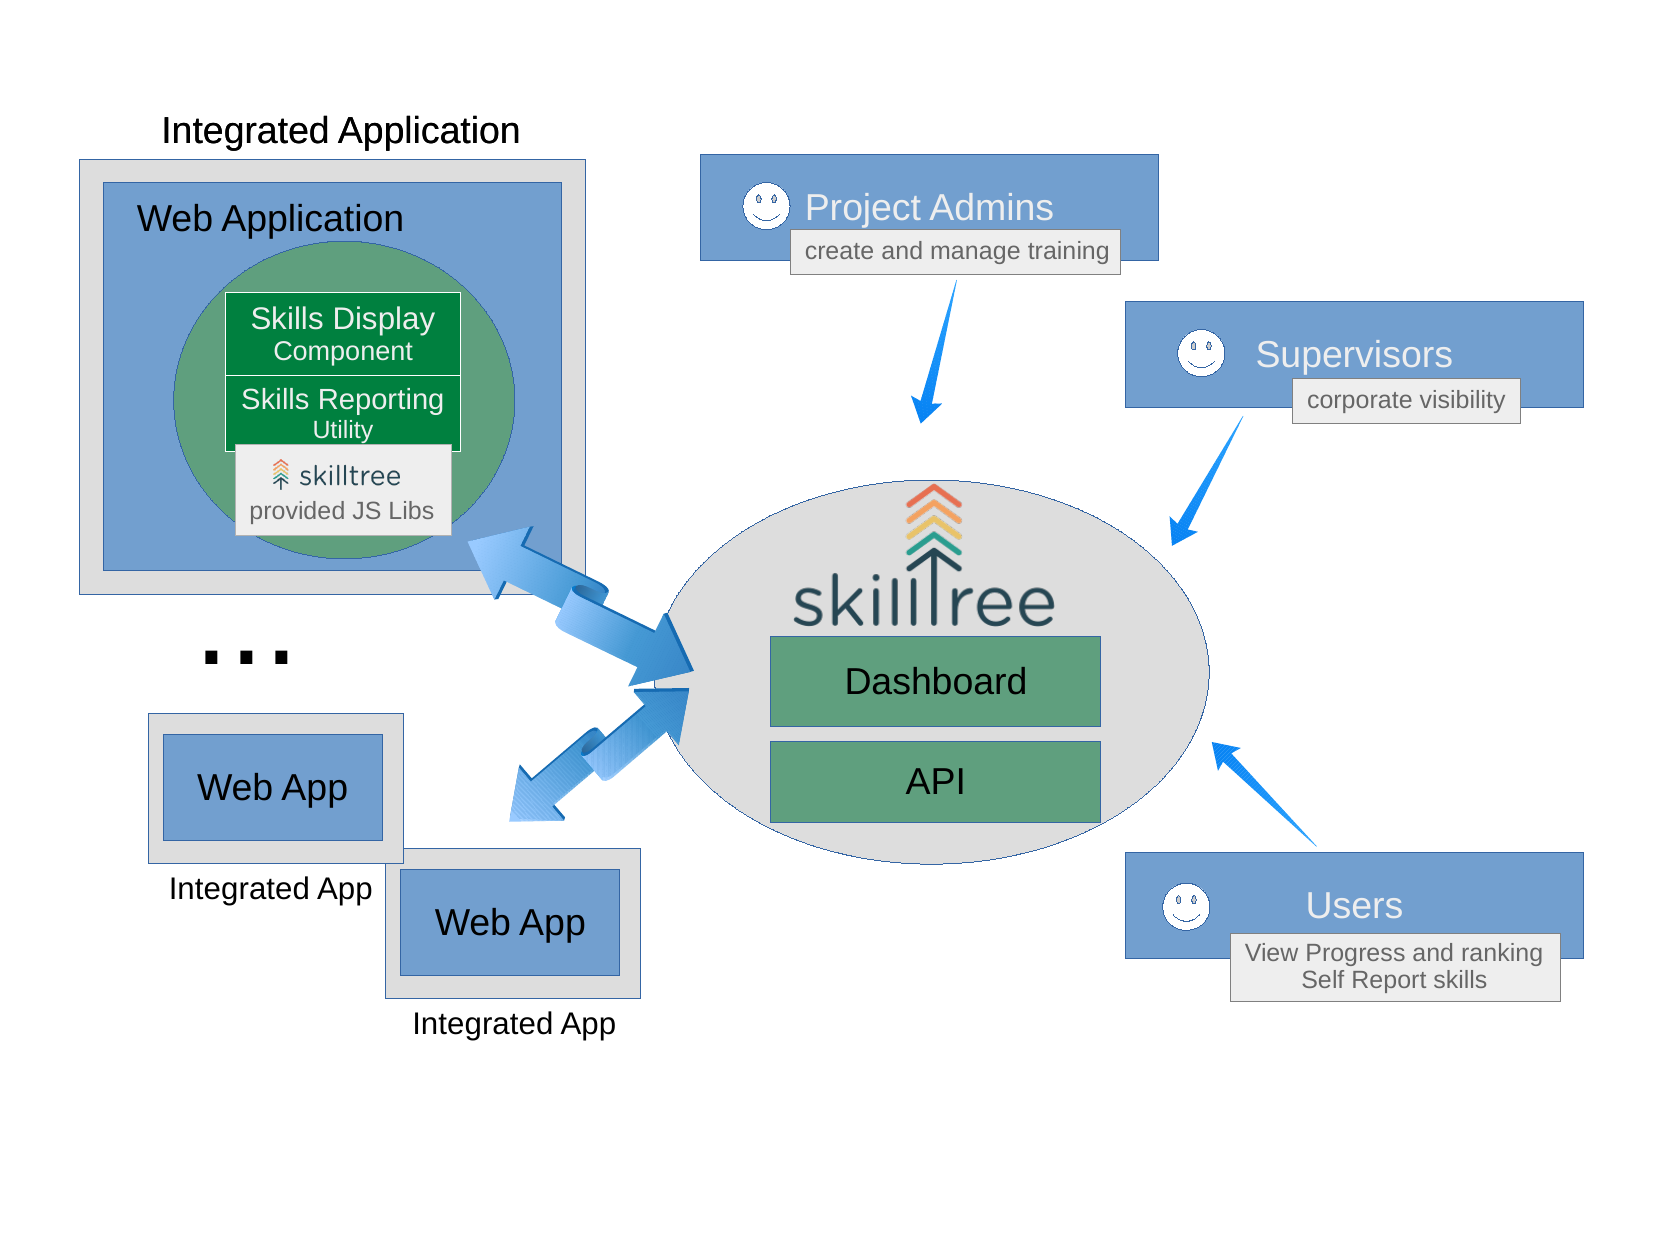

Integrated Application
Integrated Application
Project Admins
Web Application
create and manage training
Skills Display
Component
Supervisors
Skills Reporting
Utility
corporate visibility
provided JS Libs
...
Dashboard
Web App
API
Users
Integrated App
Web App
View Progress and ranking
Self Report skills
Integrated App